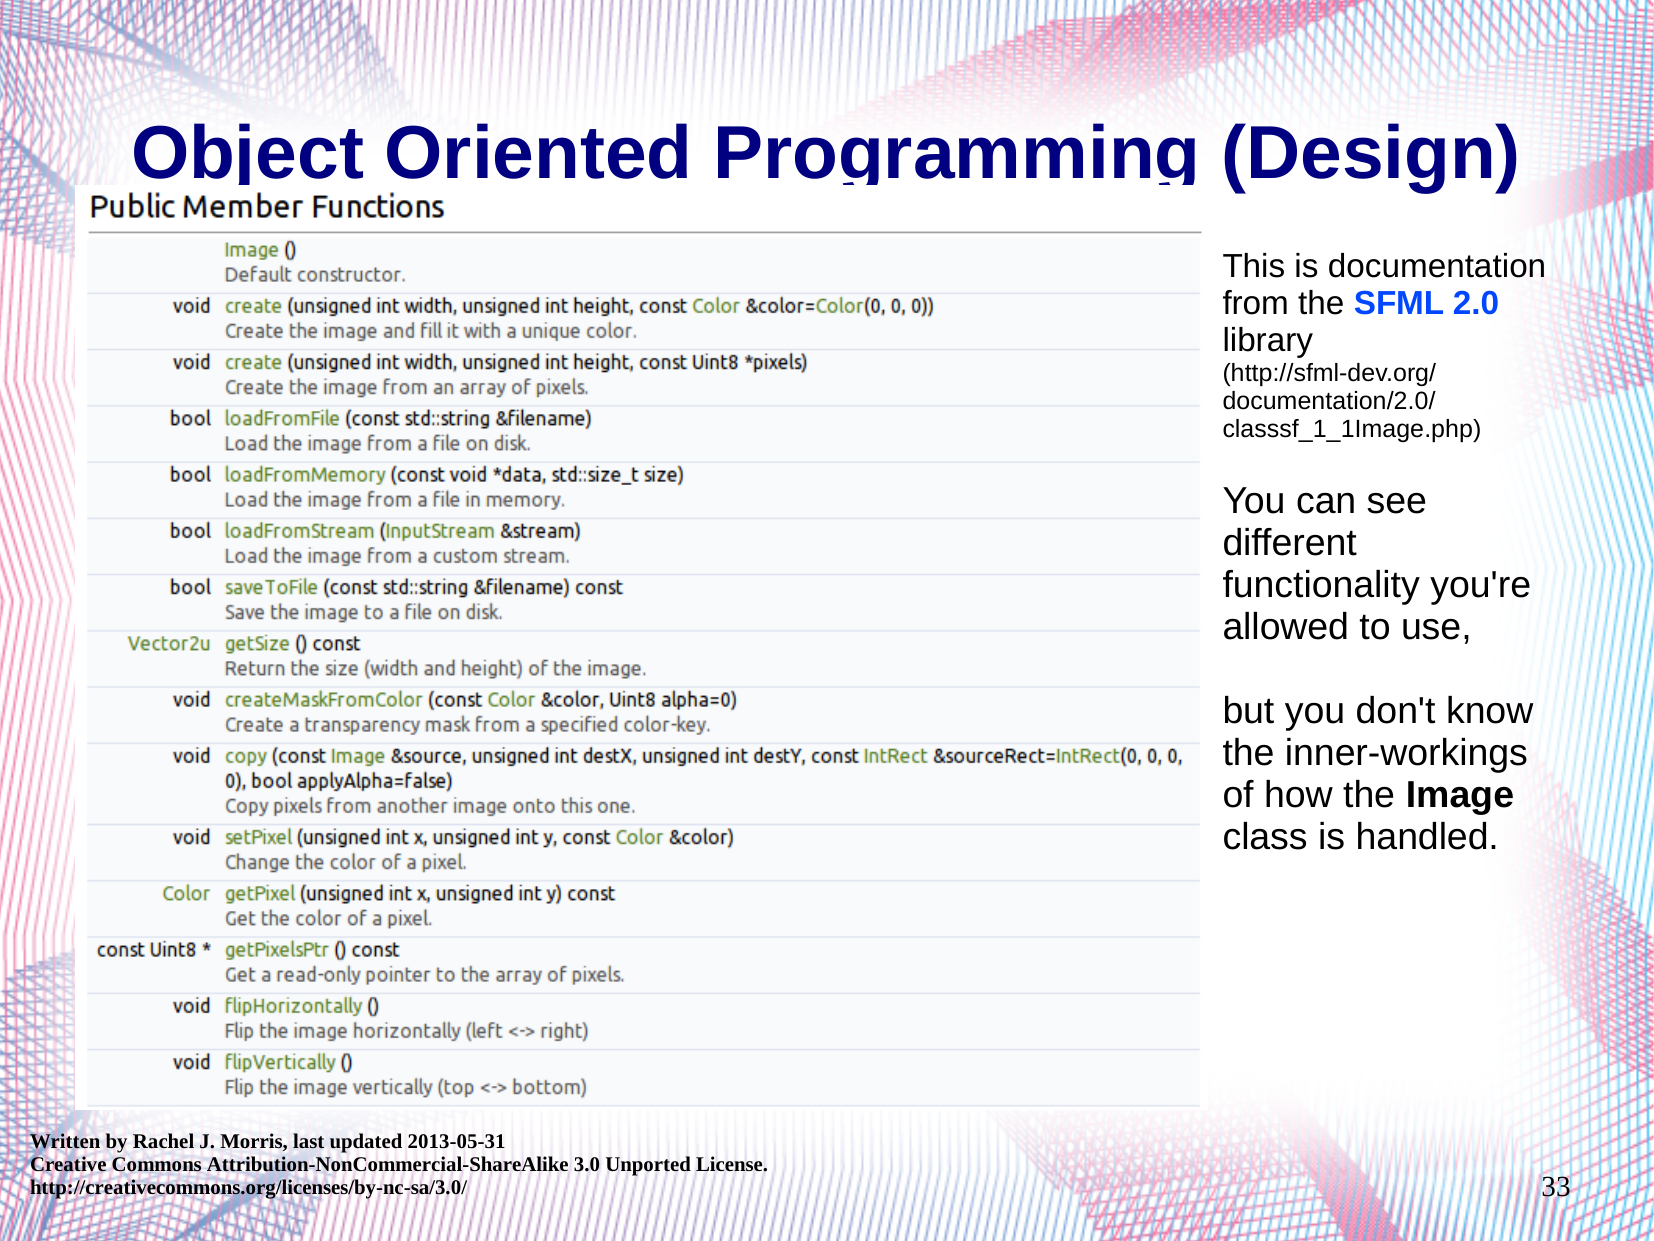

# Object Oriented Programming (Design)
This is documentation from the SFML 2.0 library
(http://sfml-dev.org/documentation/2.0/classsf_1_1Image.php)
You can see different functionality you're allowed to use,
but you don't know the inner-workings of how the Image class is handled.
33